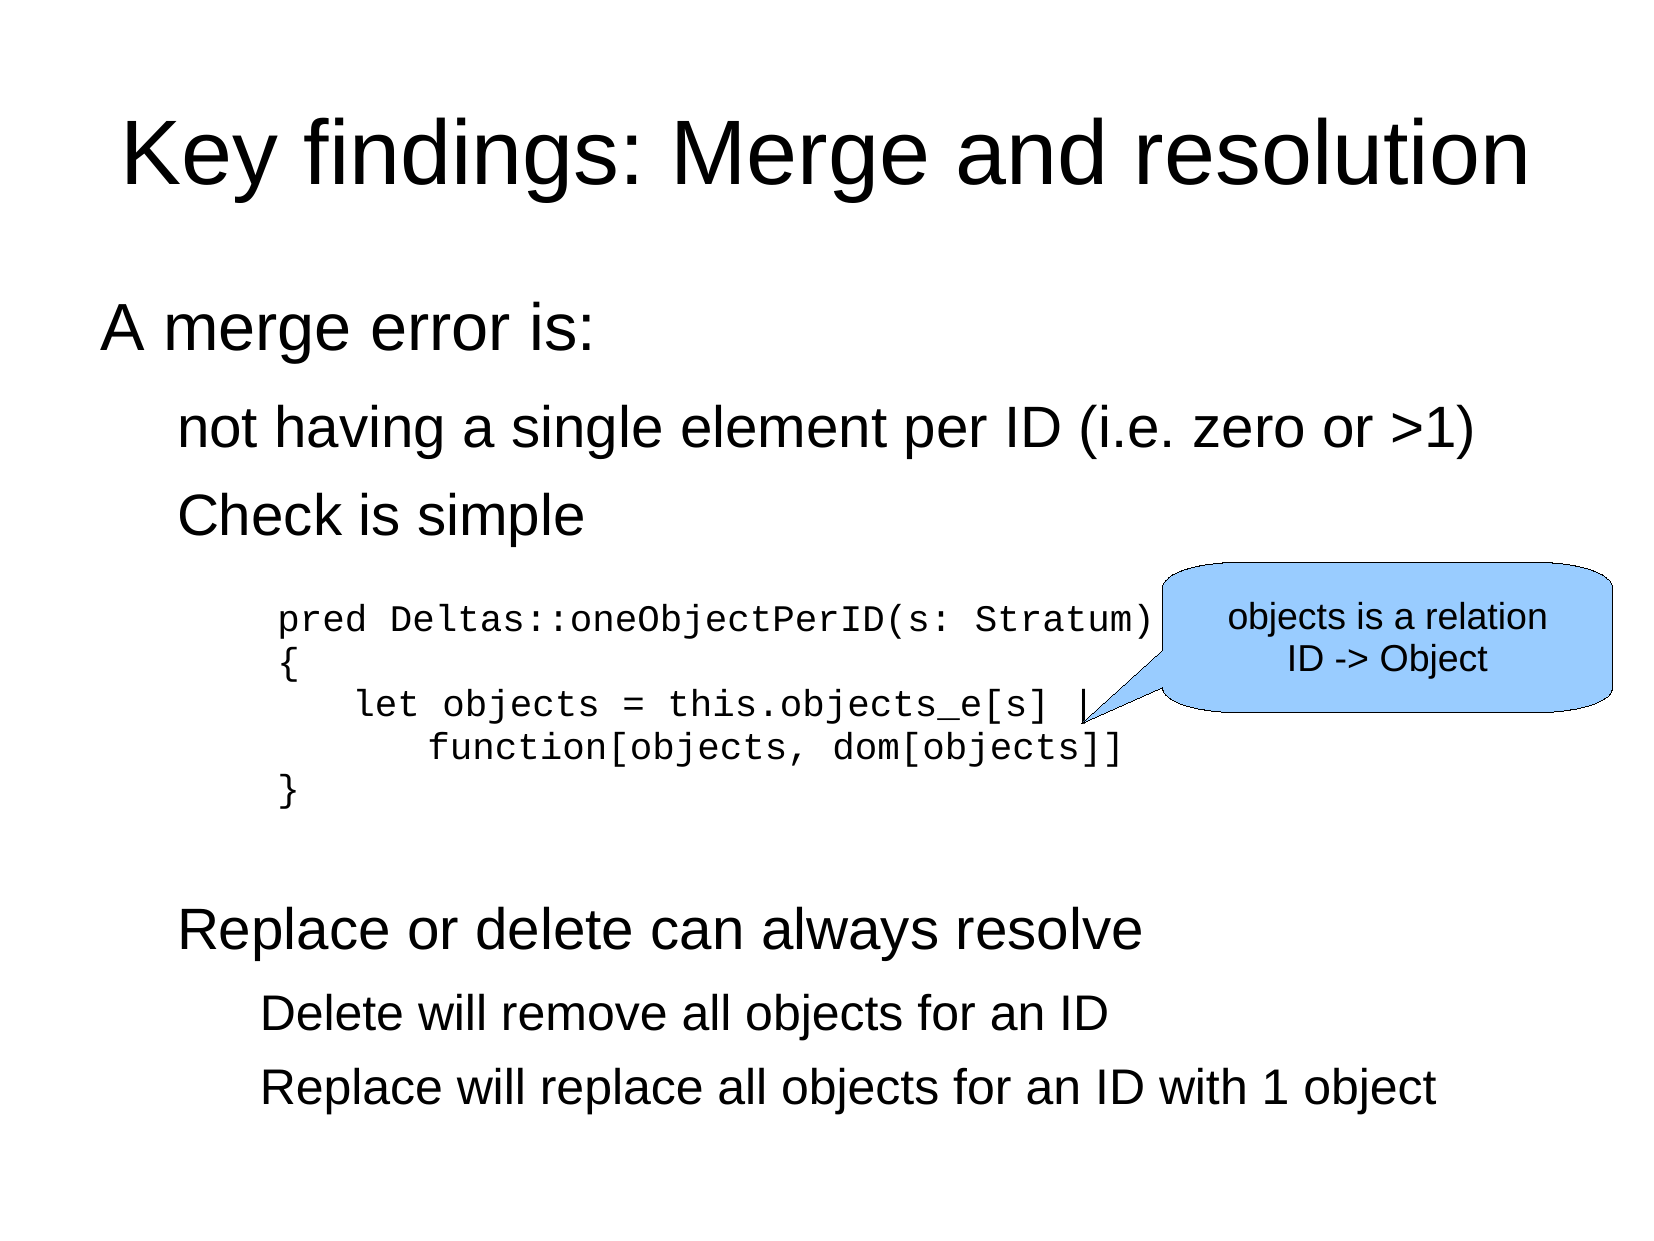

# Key findings: Merge and resolution
A merge error is:
not having a single element per ID (i.e. zero or >1)
Check is simple
Replace or delete can always resolve
Delete will remove all objects for an ID
Replace will replace all objects for an ID with 1 object
objects is a relation
ID -> Object
pred Deltas::oneObjectPerID(s: Stratum)
{
	let objects = this.objects_e[s] |
		function[objects, dom[objects]]
}